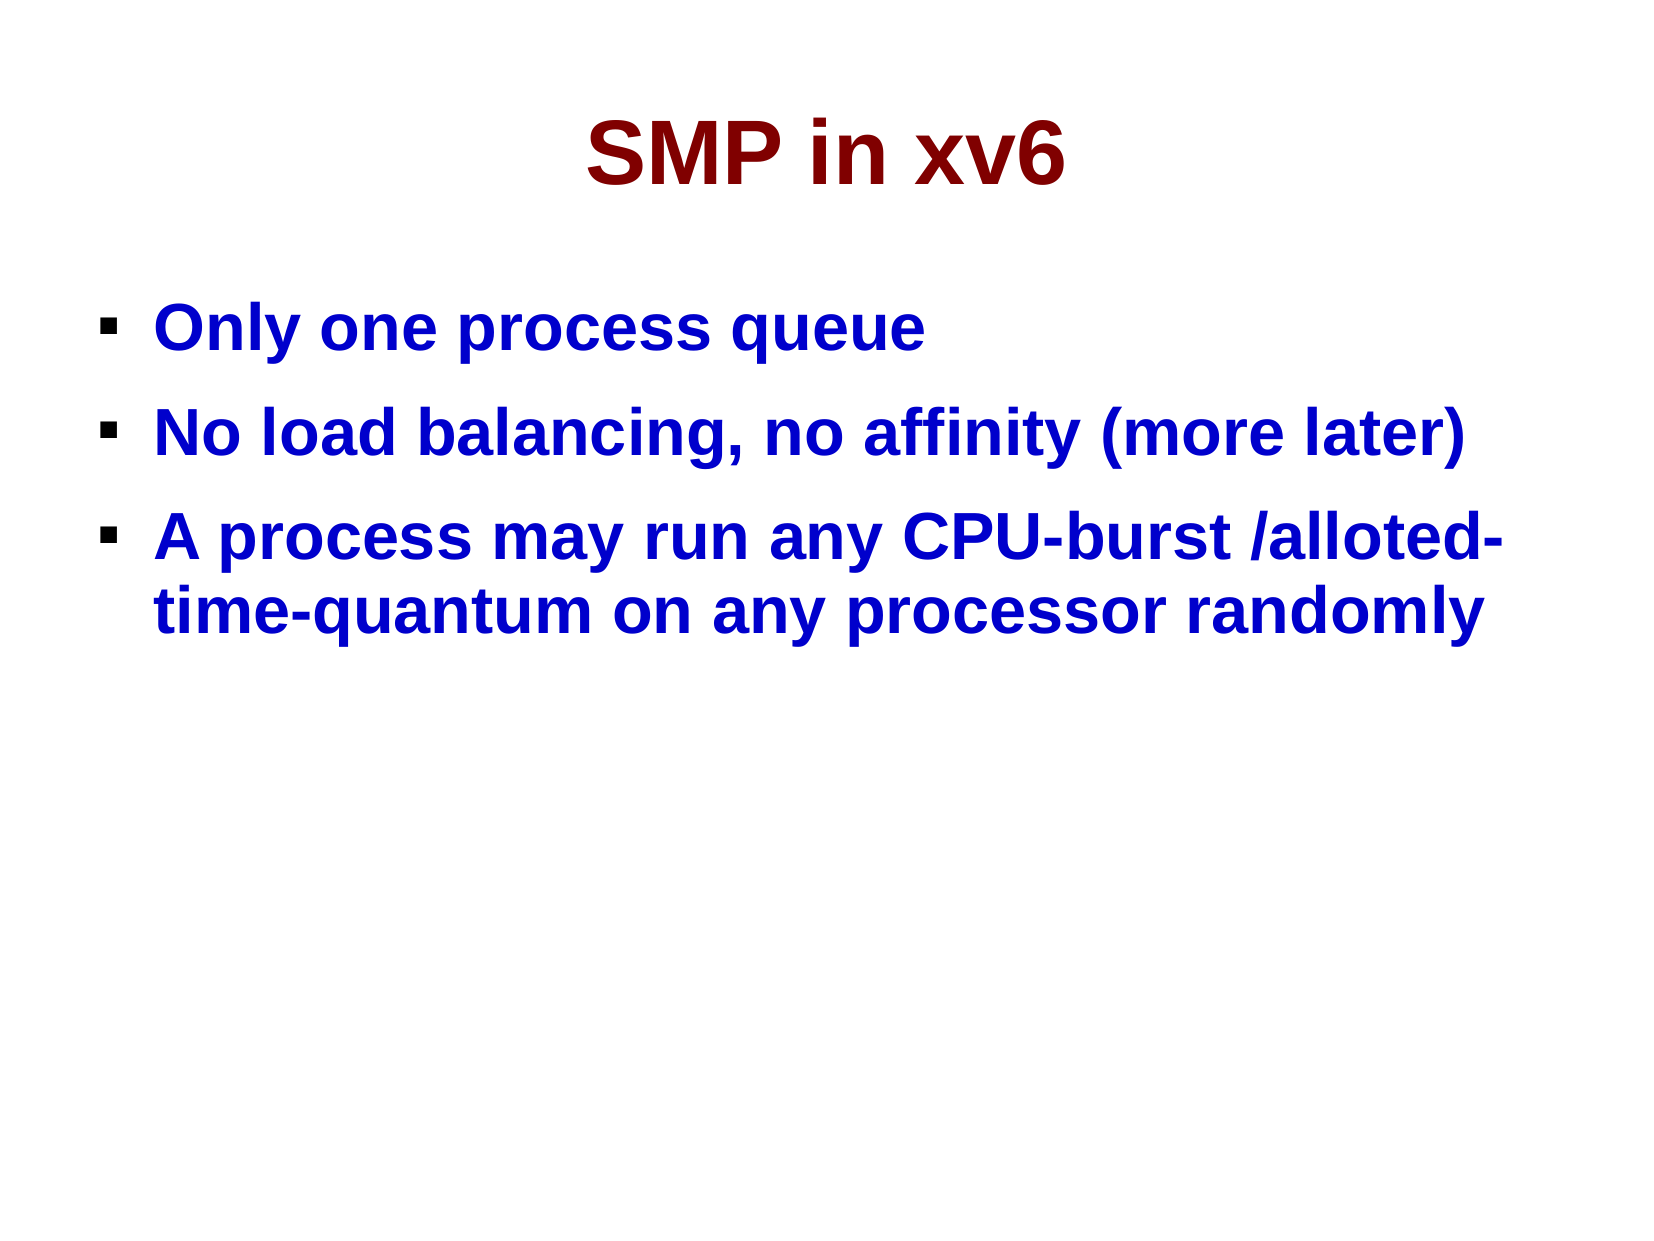

# SMP in xv6
Only one process queue
No load balancing, no affinity (more later)
A process may run any CPU-burst /alloted-time-quantum on any processor randomly